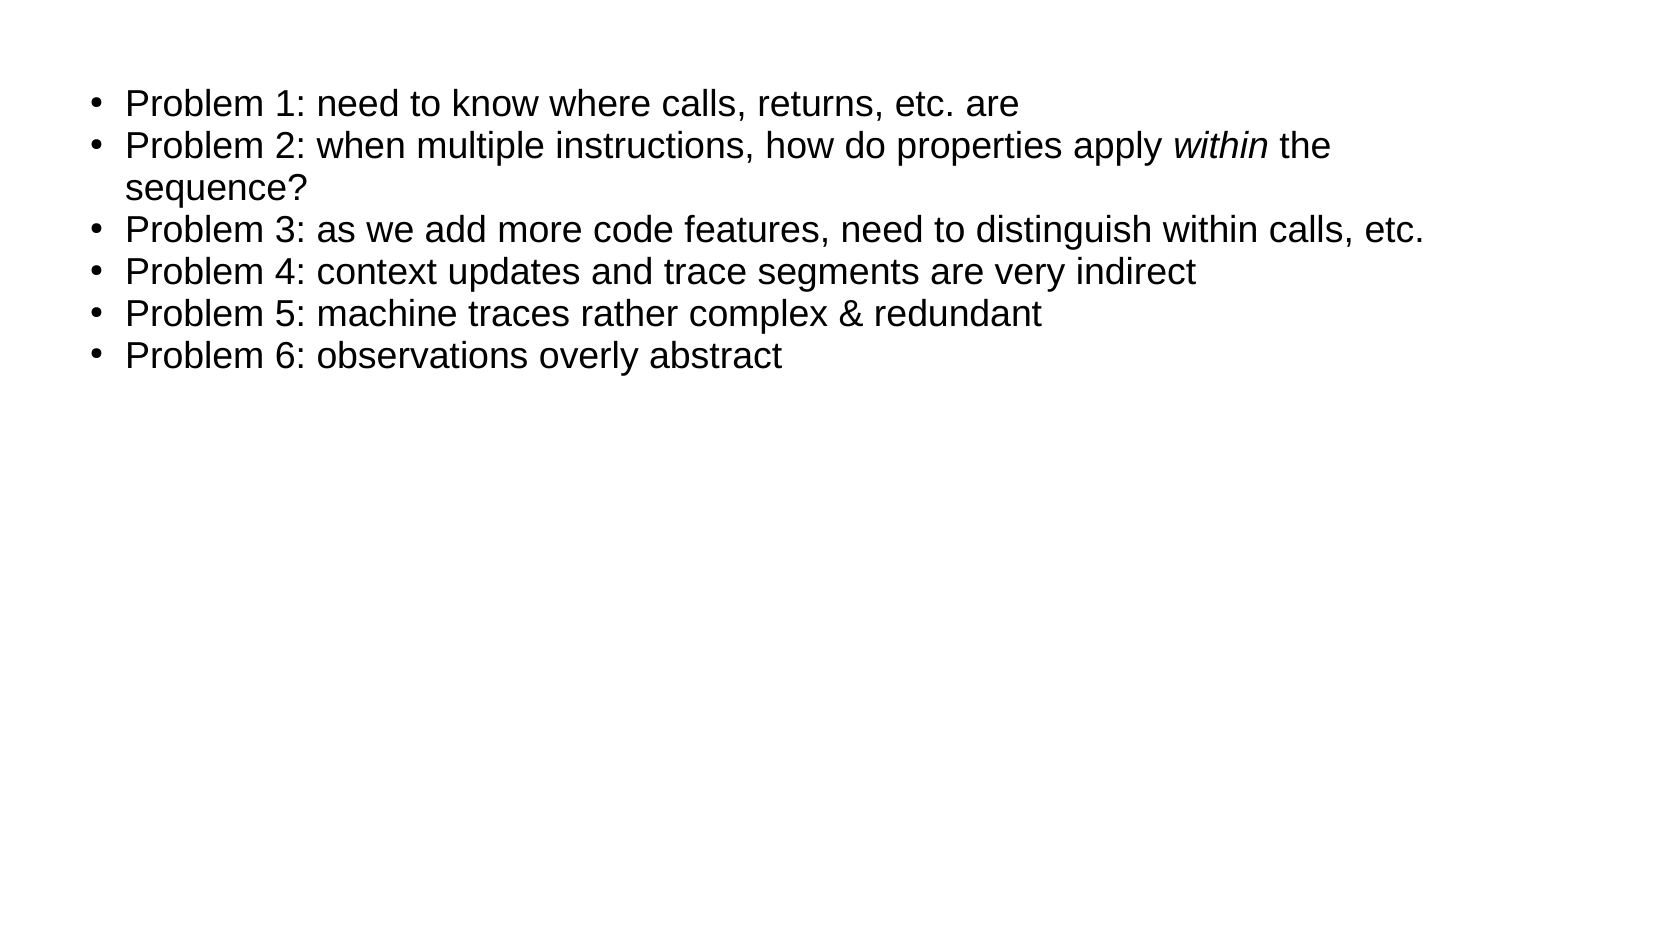

Problem 1: need to know where calls, returns, etc. are
Problem 2: when multiple instructions, how do properties apply within the sequence?
Problem 3: as we add more code features, need to distinguish within calls, etc.
Problem 4: context updates and trace segments are very indirect
Problem 5: machine traces rather complex & redundant
Problem 6: observations overly abstract